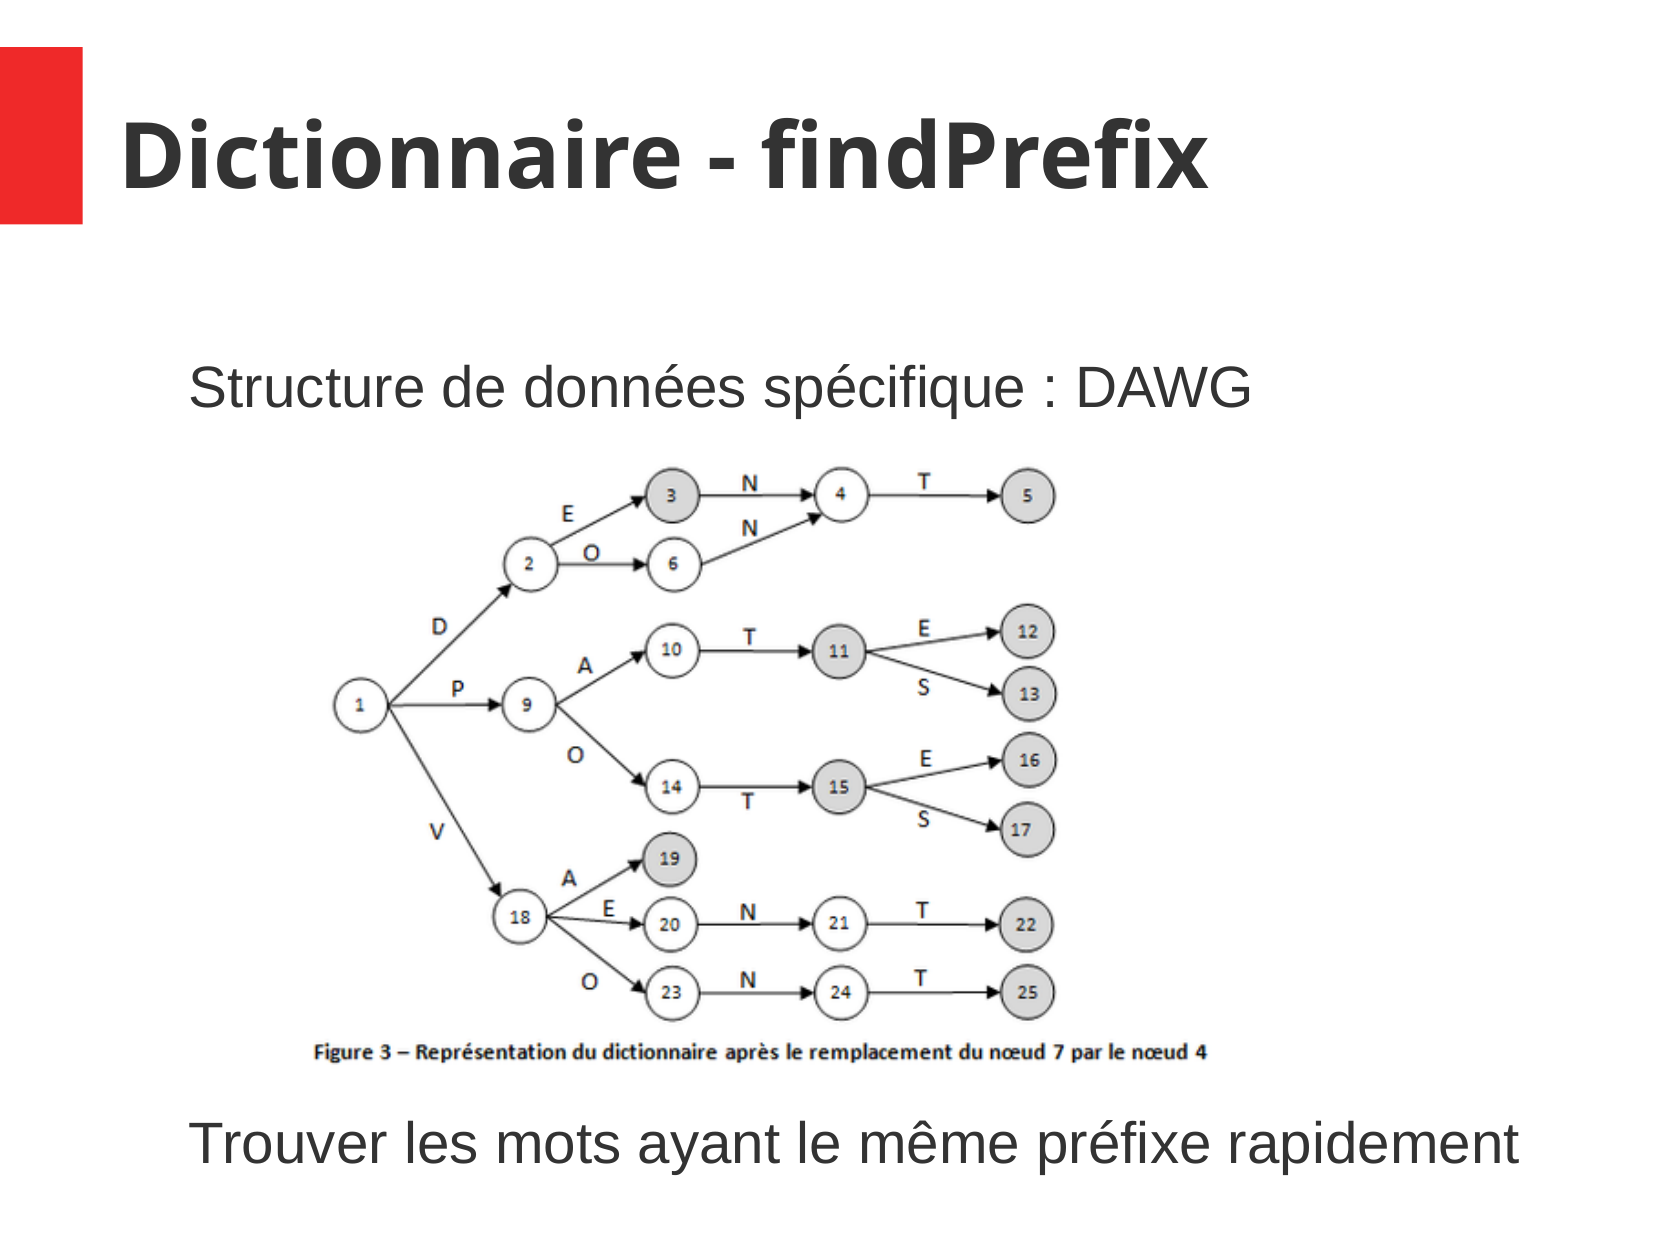

# Dictionnaire - findPrefix
Structure de données spécifique : DAWG
Trouver les mots ayant le même préfixe rapidement